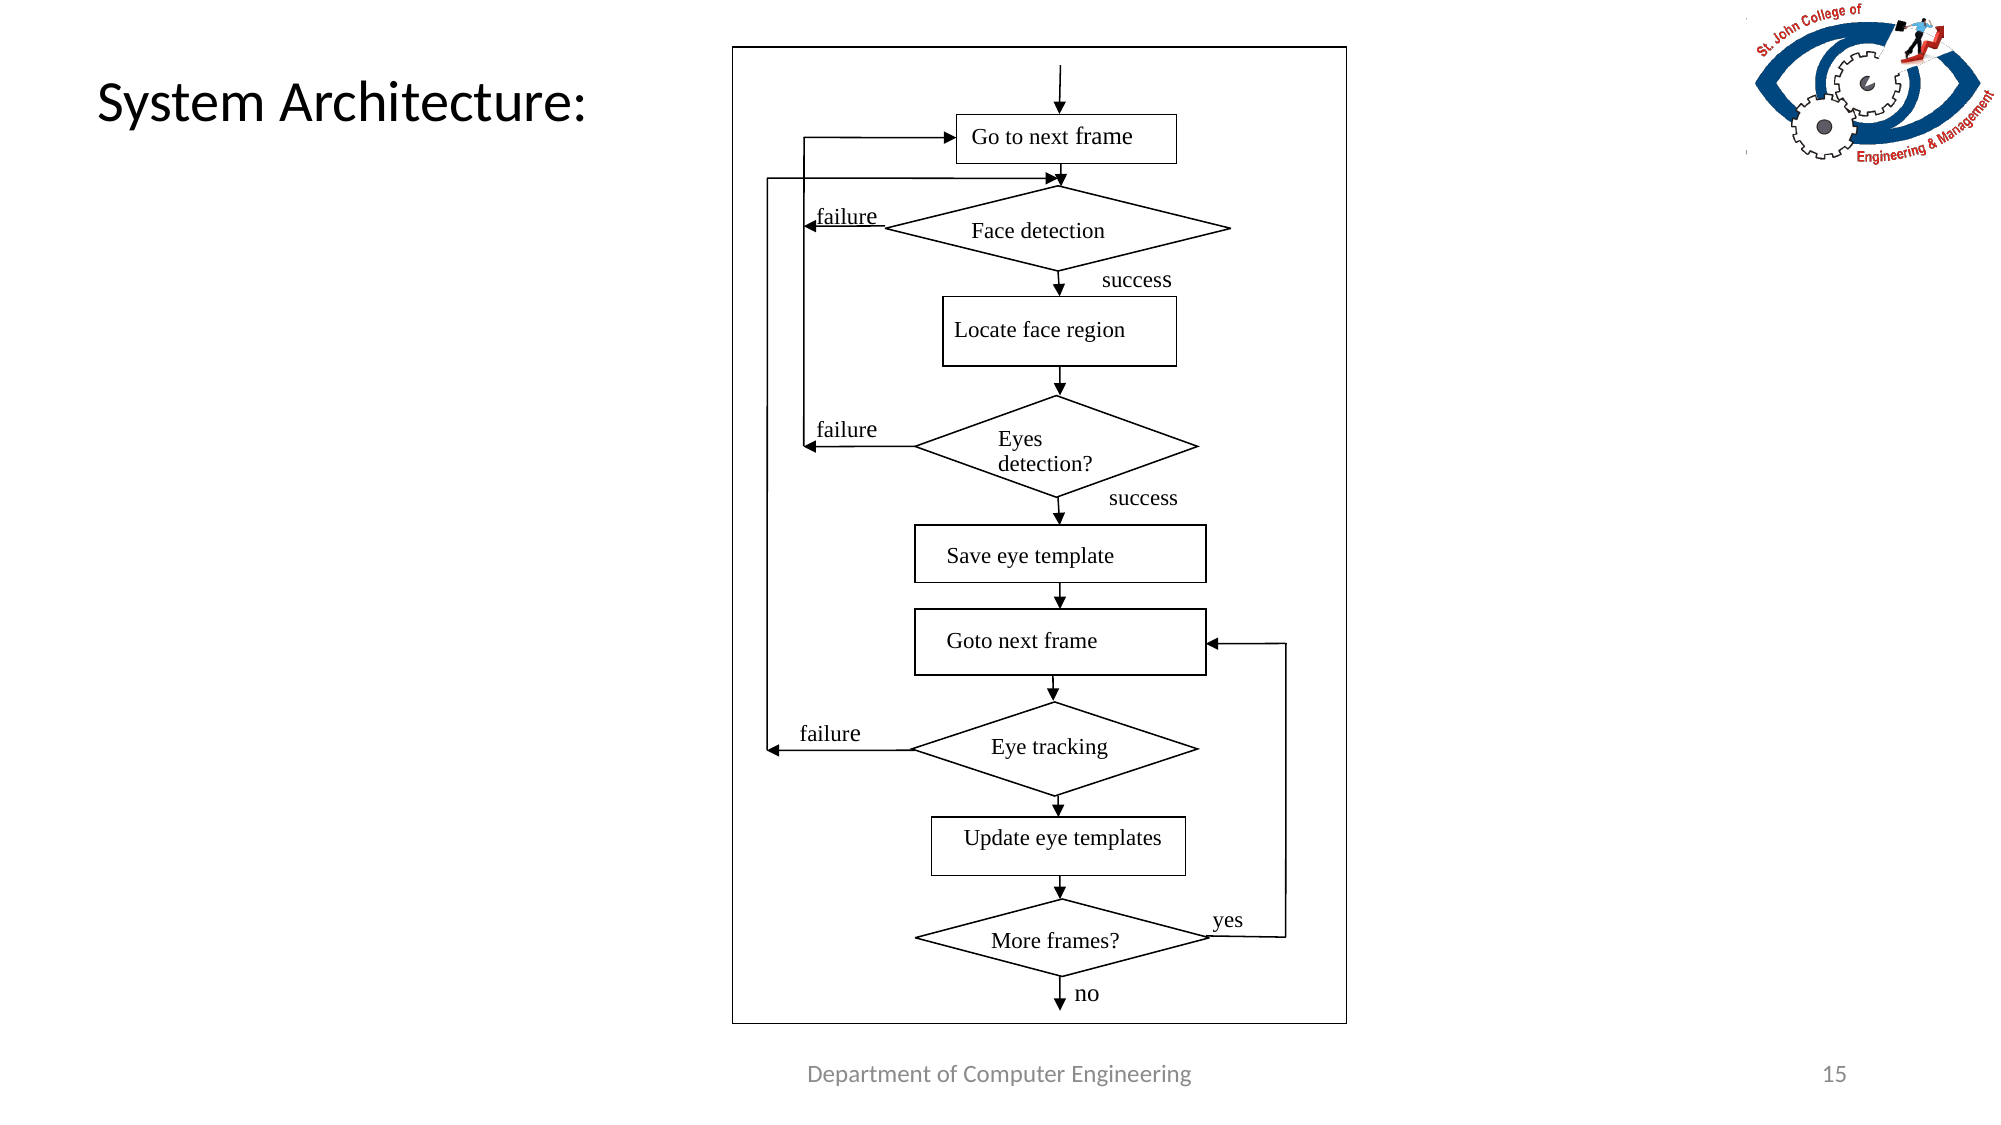

Go to next frame
failure
Face detection
success
failure
Goto next frame
failure
Eye tracking
yes
no
Locate face region
Eyes detection?
Save eye template
More frames?
Update eye templates
success
# System Architecture:
Department of Computer Engineering